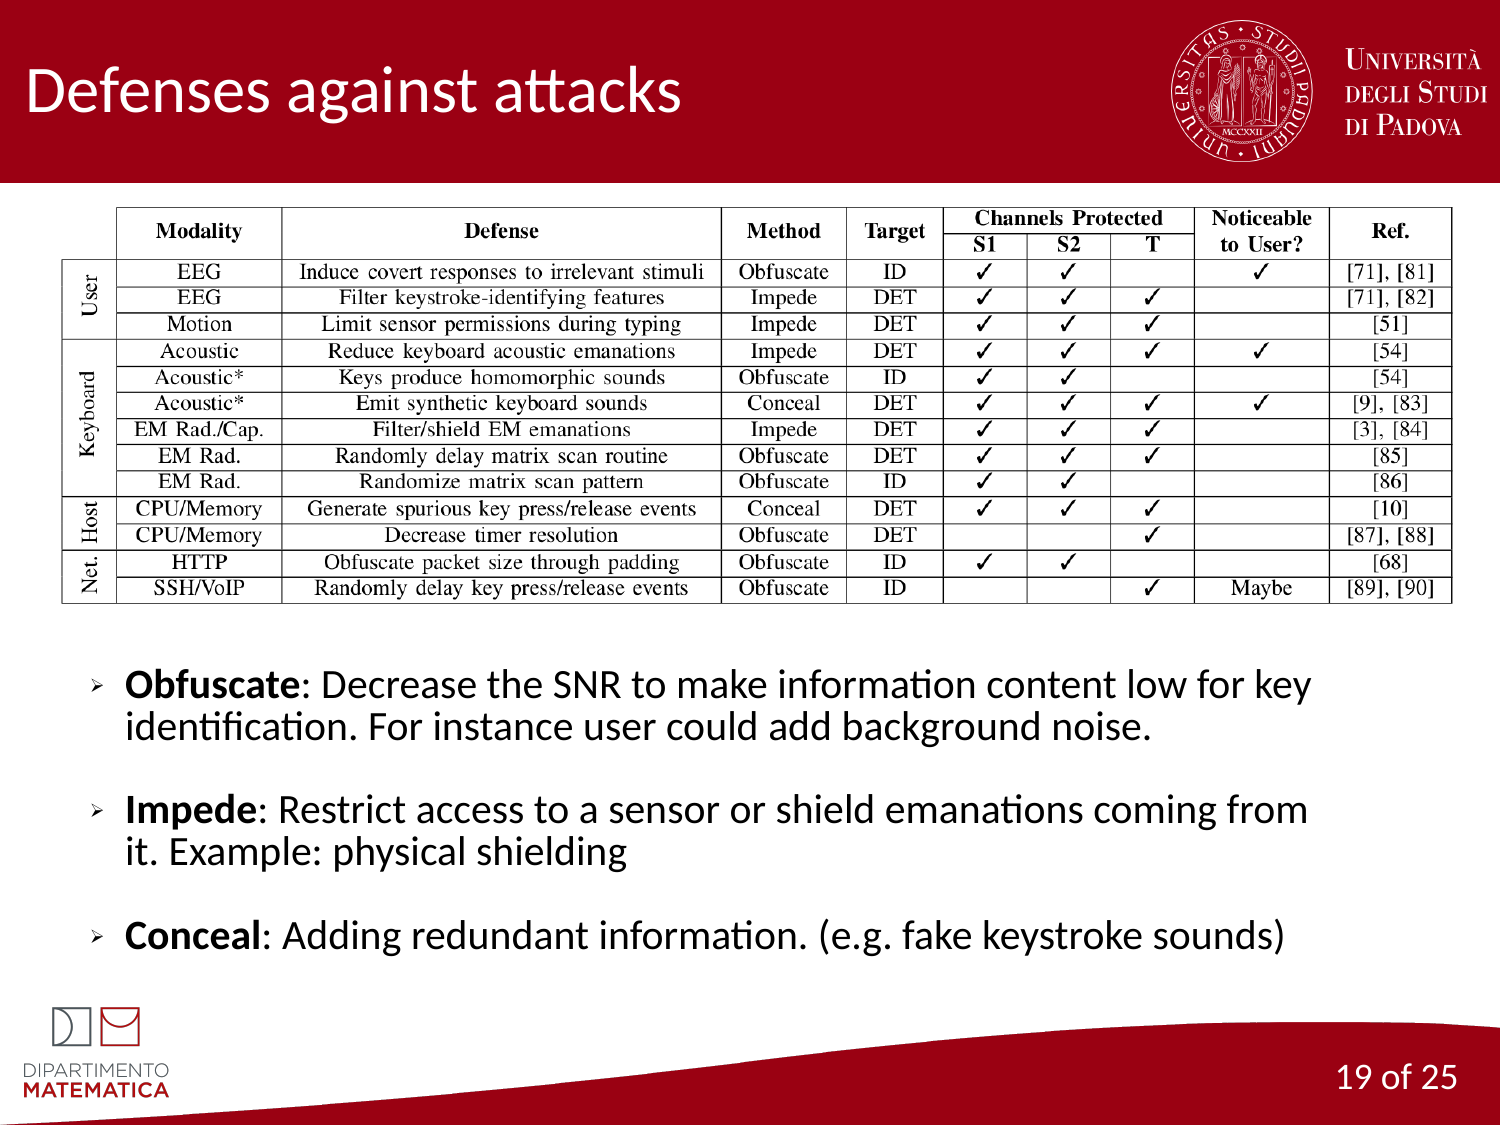

# Defenses against attacks
Obfuscate: Decrease the SNR to make information content low for key identification. For instance user could add background noise.
Impede: Restrict access to a sensor or shield emanations coming from it. Example: physical shielding
Conceal: Adding redundant information. (e.g. fake keystroke sounds)
 of 25